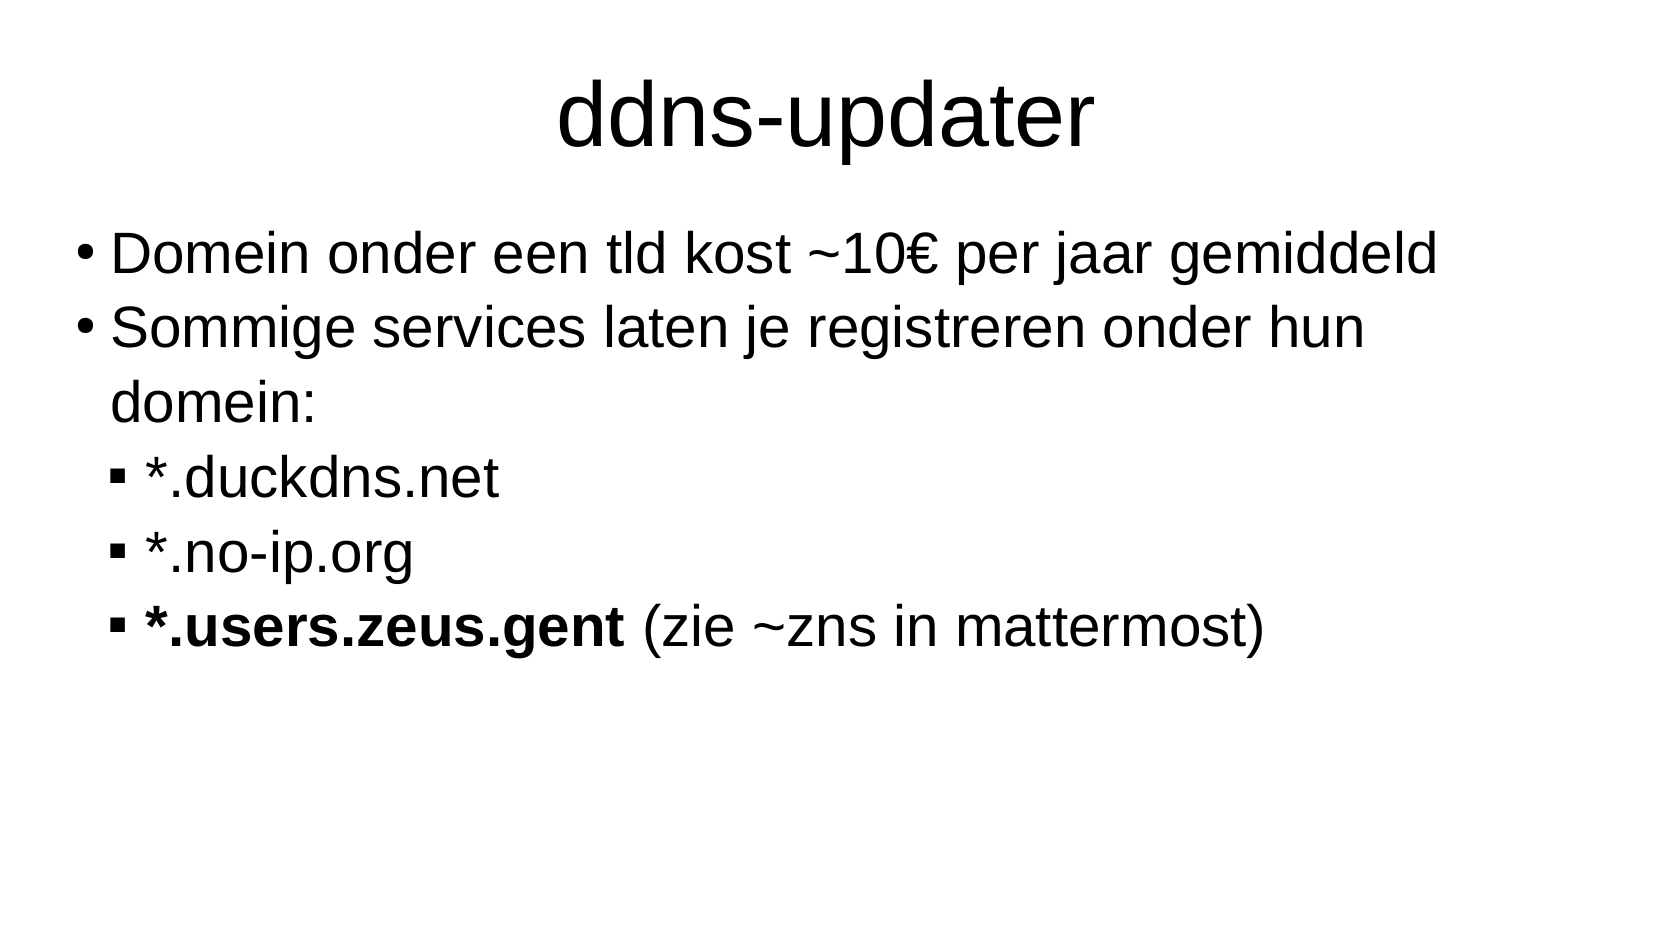

ddns-updater
# Domein onder een tld kost ~10€ per jaar gemiddeld
Sommige services laten je registreren onder hun domein:
*.duckdns.net
*.no-ip.org
*.users.zeus.gent (zie ~zns in mattermost)